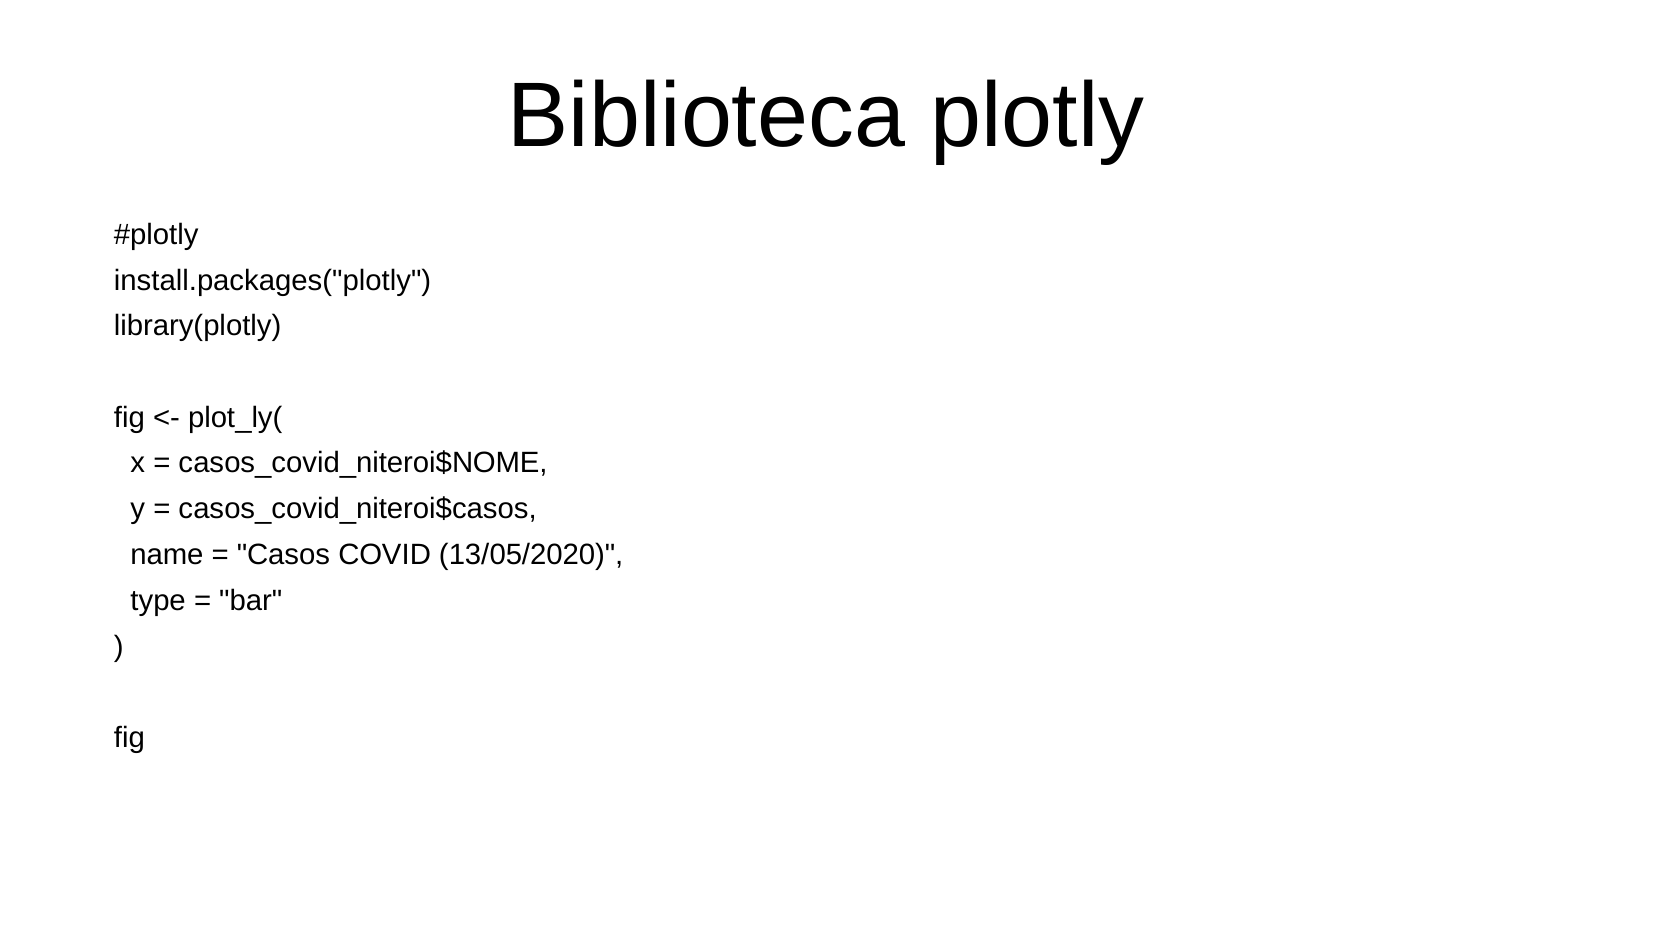

# Biblioteca plotly
#plotly
install.packages("plotly")
library(plotly)
fig <- plot_ly(
 x = casos_covid_niteroi$NOME,
 y = casos_covid_niteroi$casos,
 name = "Casos COVID (13/05/2020)",
 type = "bar"
)
fig